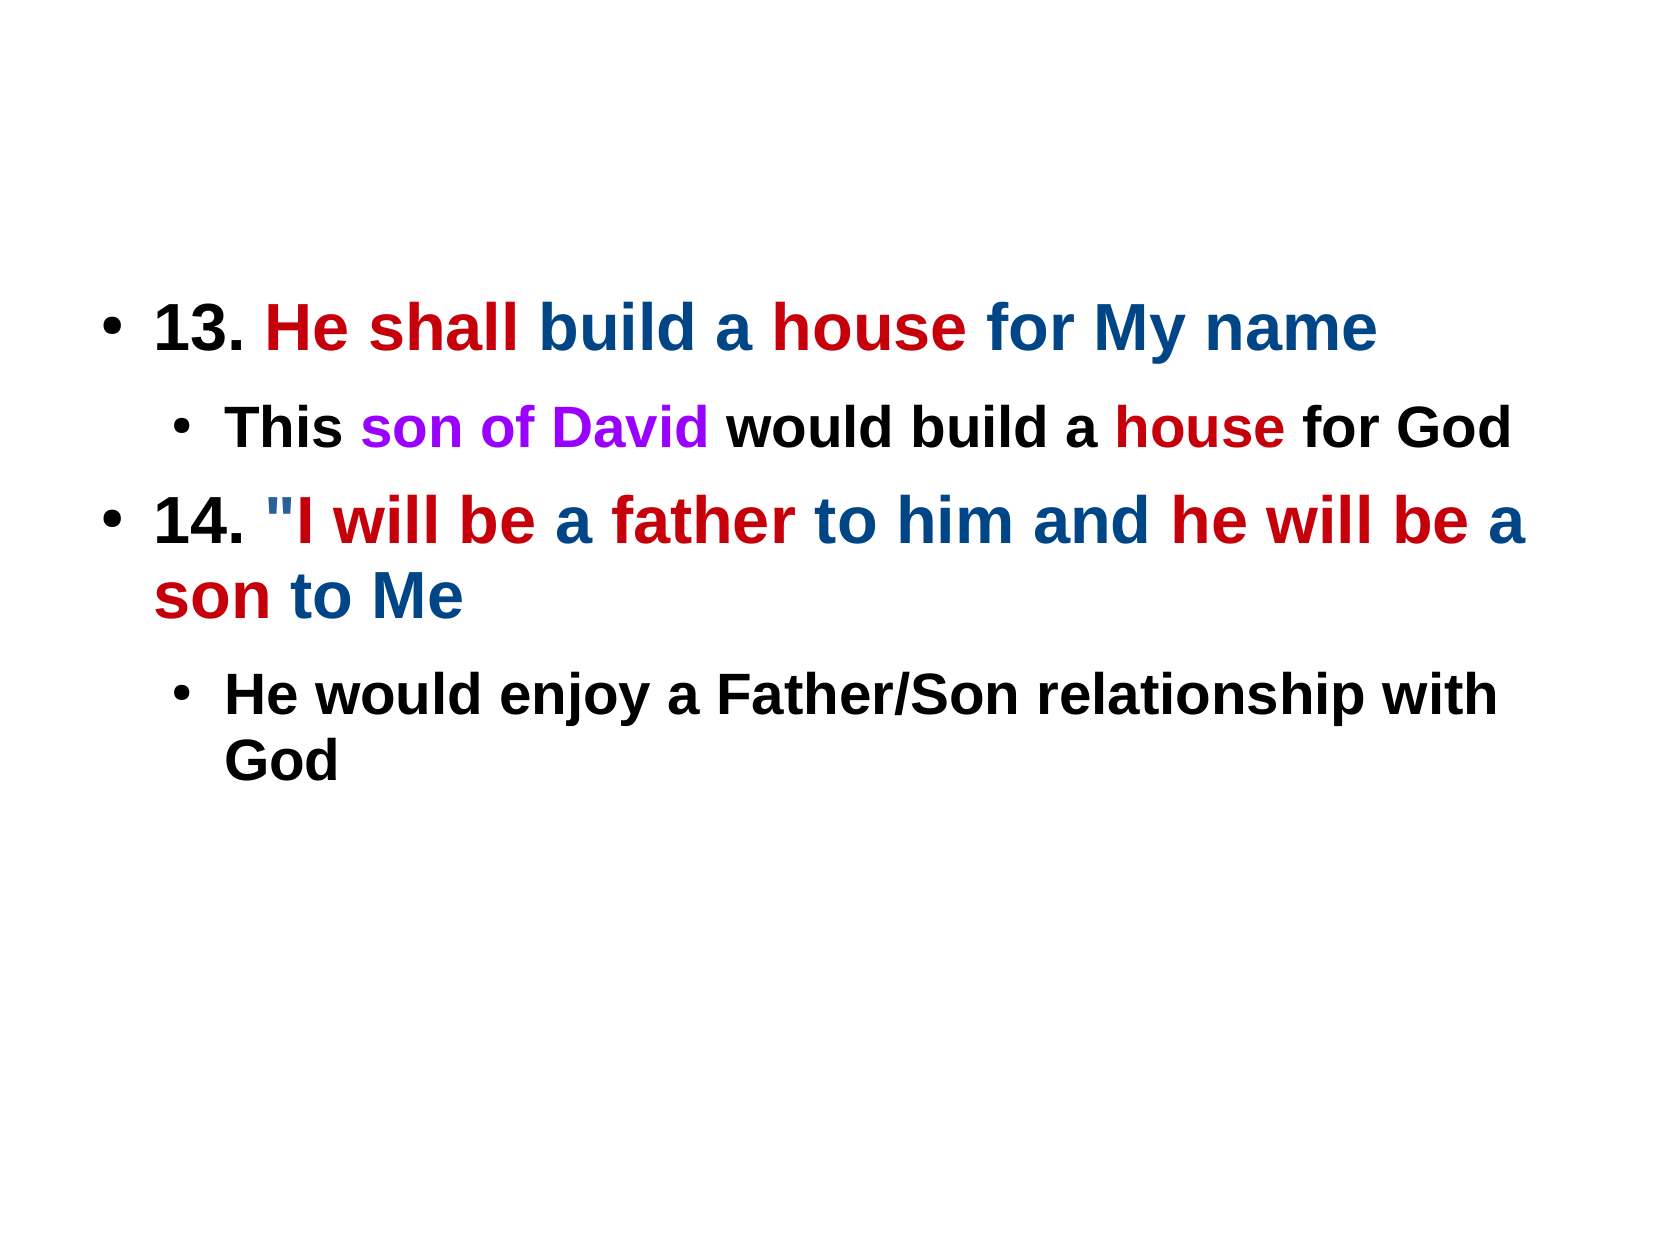

#
13. He shall build a house for My name
This son of David would build a house for God
14. "I will be a father to him and he will be a son to Me
He would enjoy a Father/Son relationship with God